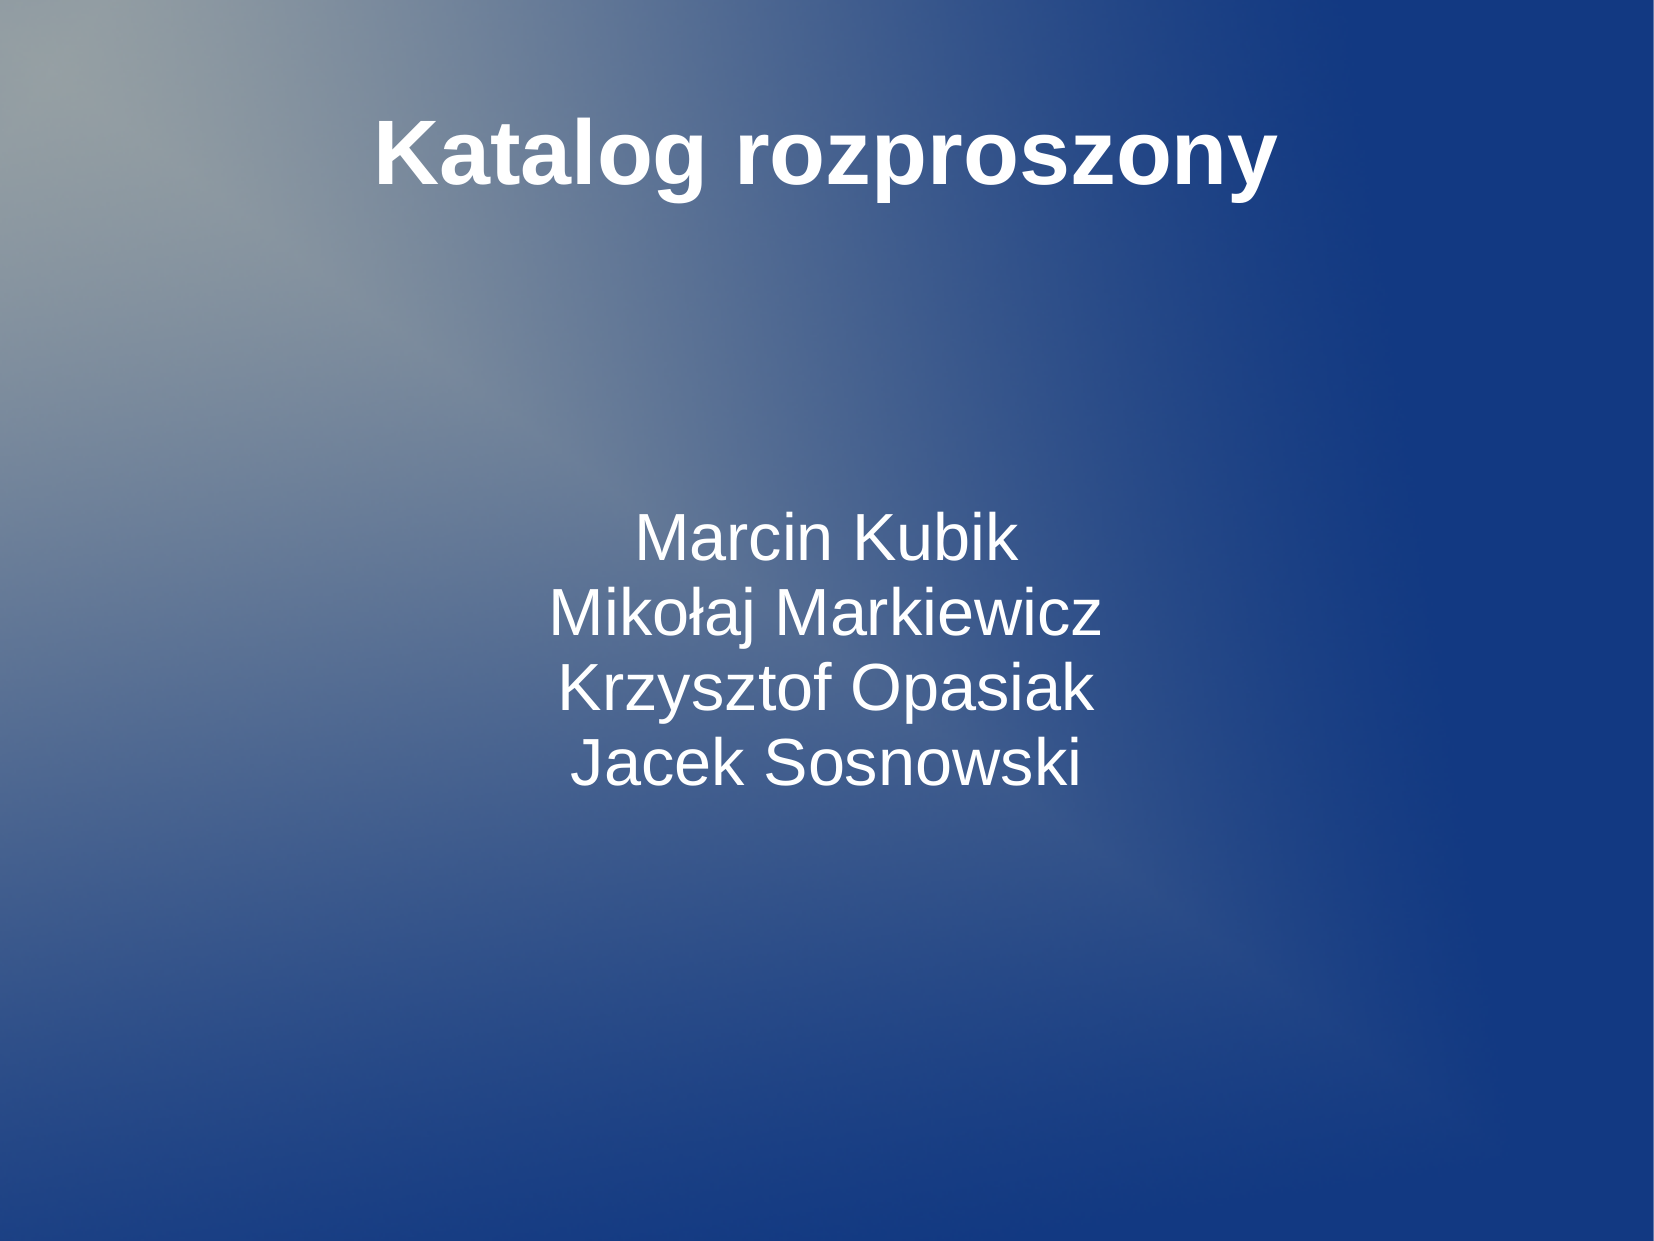

# Katalog rozproszony
Marcin Kubik
Mikołaj Markiewicz
Krzysztof Opasiak
Jacek Sosnowski